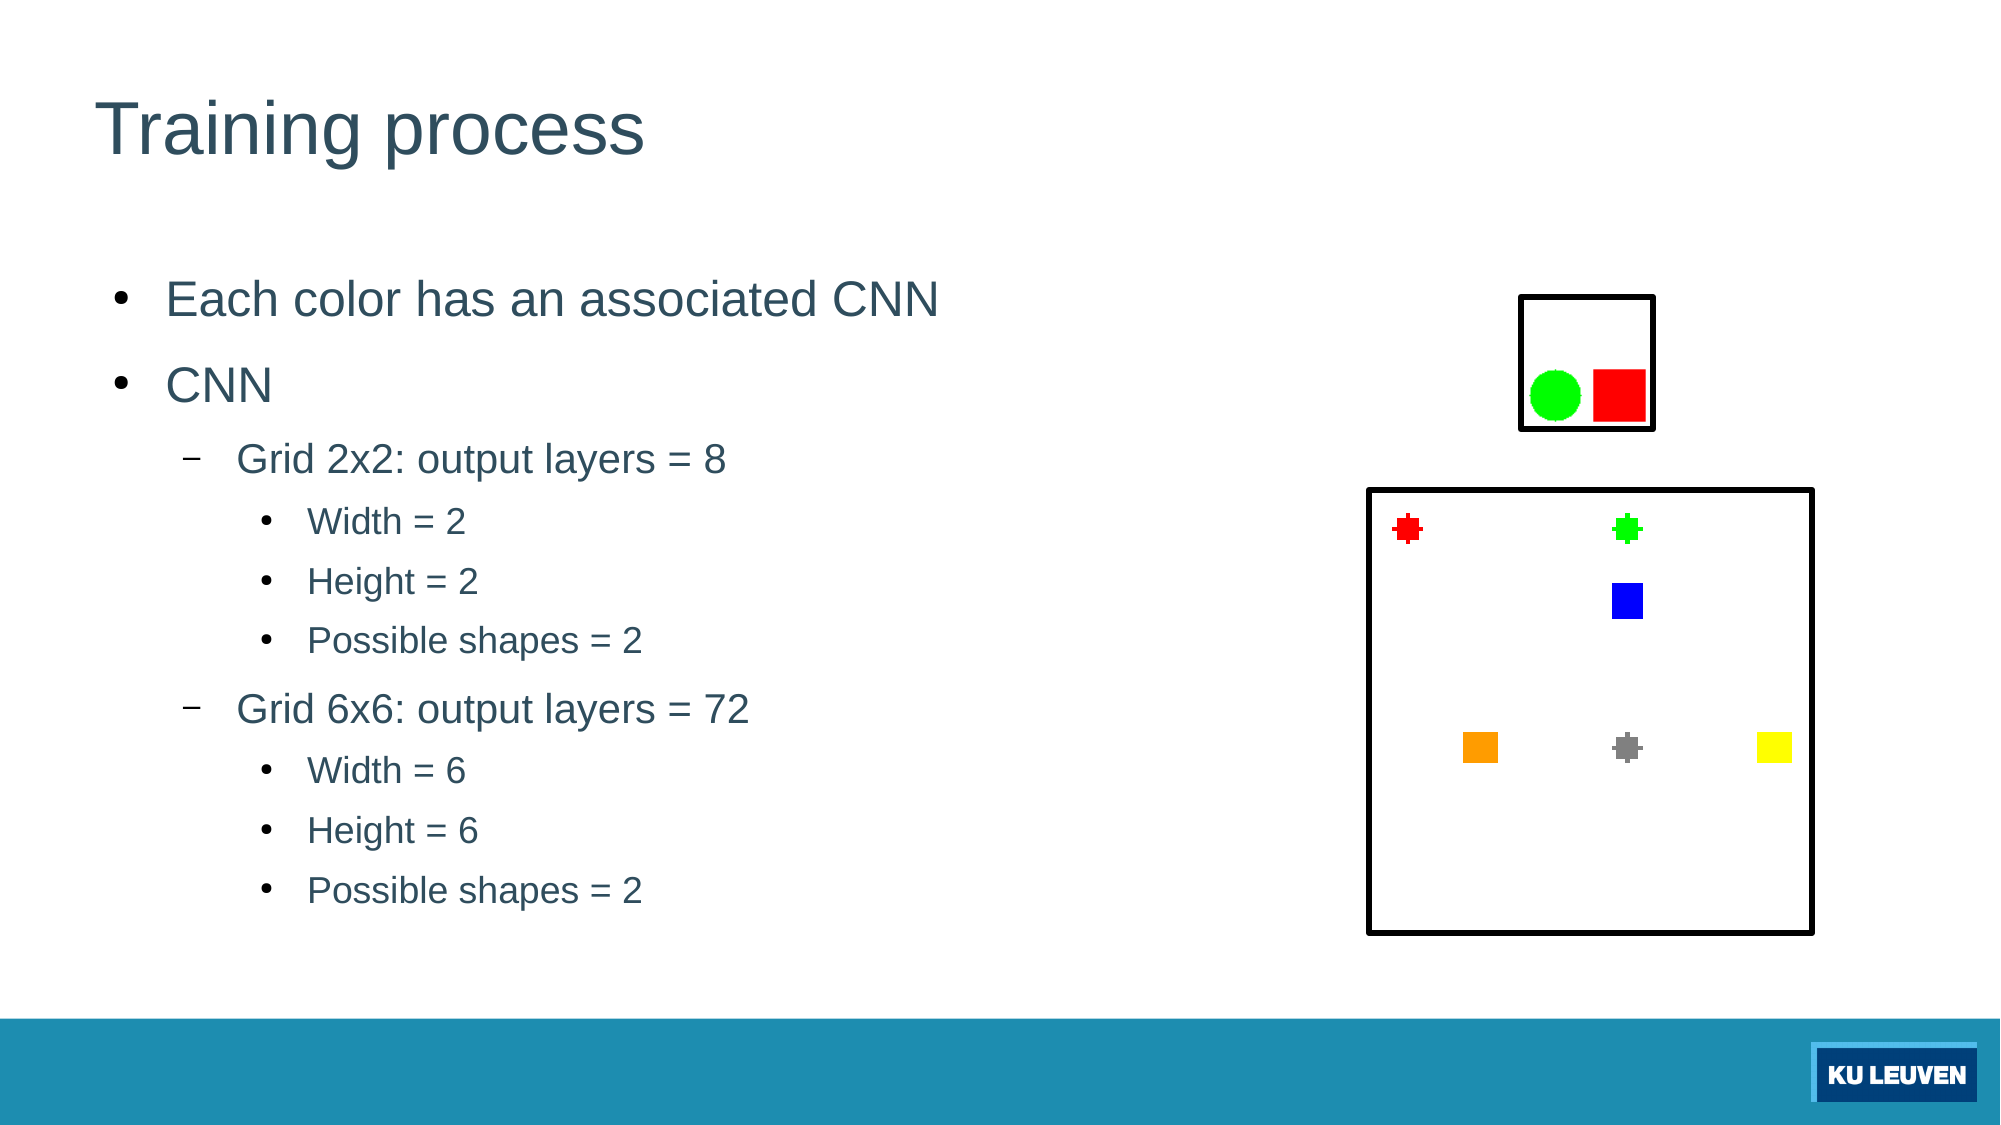

# Training process
Each color has an associated CNN
CNN
Grid 2x2: output layers = 8
Width = 2
Height = 2
Possible shapes = 2
Grid 6x6: output layers = 72
Width = 6
Height = 6
Possible shapes = 2